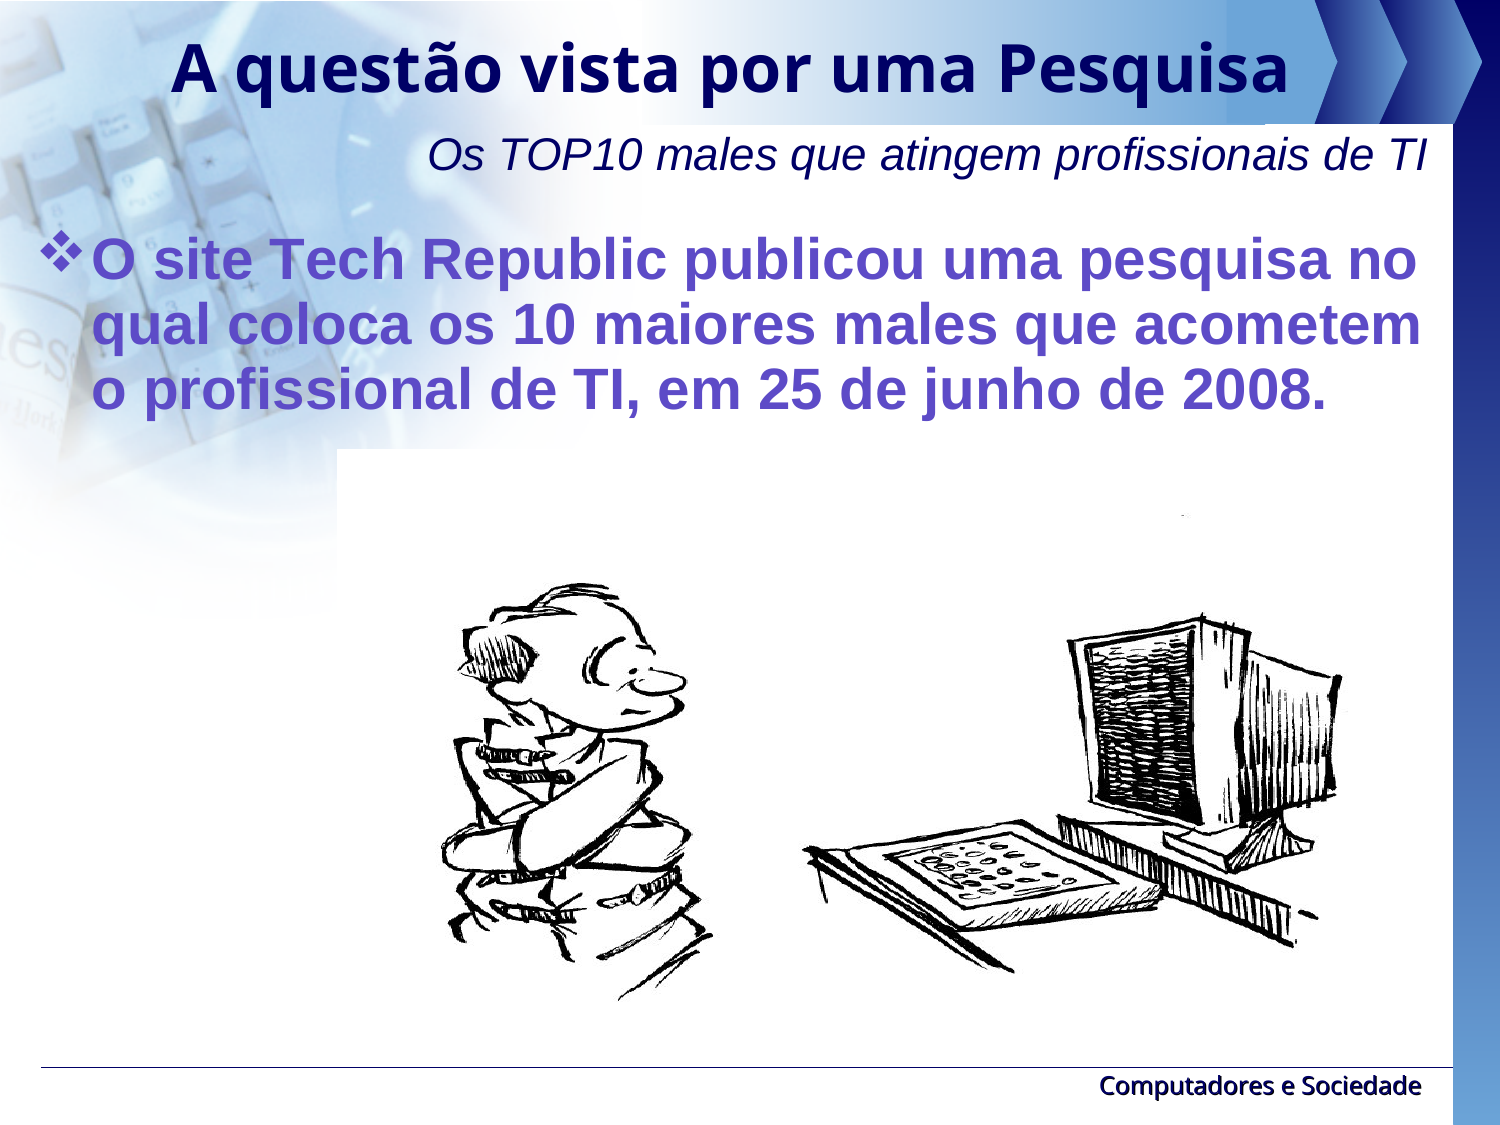

# A questão vista por uma Pesquisa
Os TOP10 males que atingem profissionais de TI
O site Tech Republic publicou uma pesquisa no qual coloca os 10 maiores males que acometem o profissional de TI, em 25 de junho de 2008.